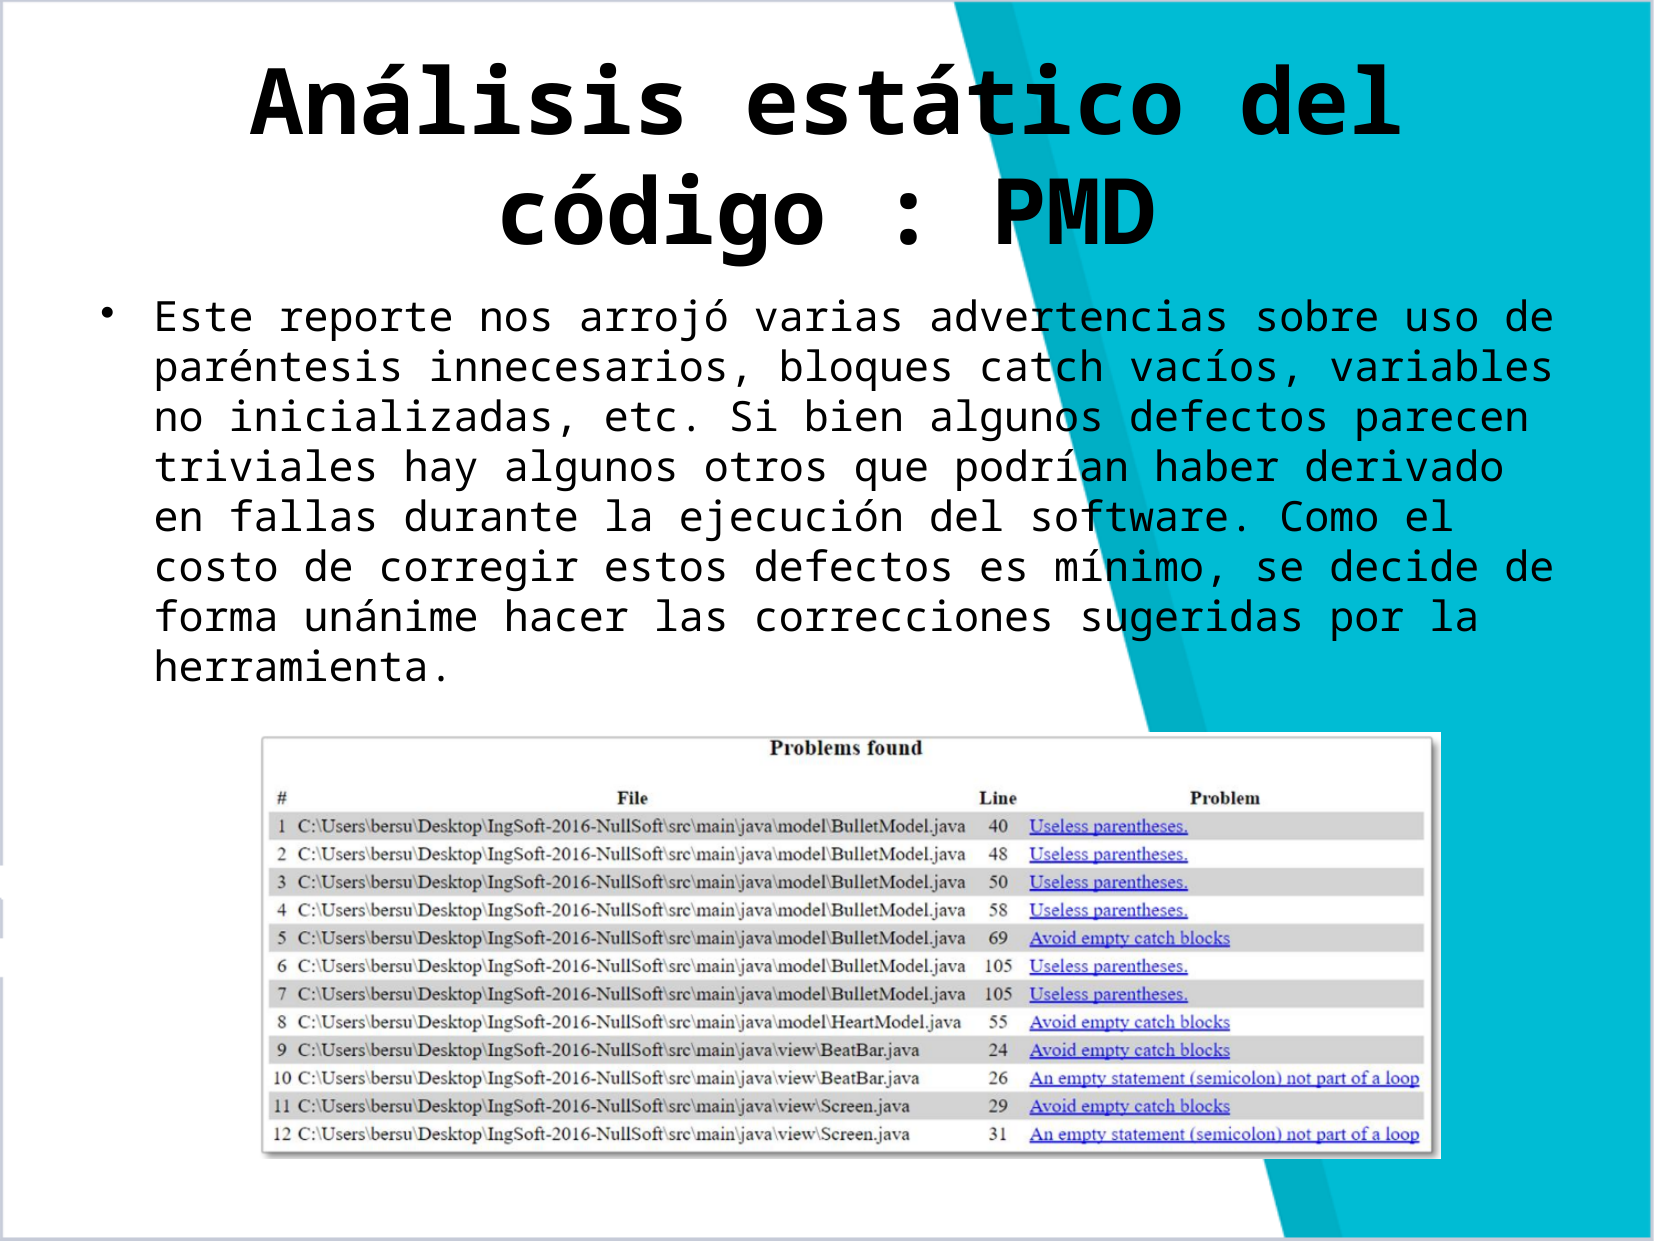

Análisis estático del código : PMD
Este reporte nos arrojó varias advertencias sobre uso de paréntesis innecesarios, bloques catch vacíos, variables no inicializadas, etc. Si bien algunos defectos parecen triviales hay algunos otros que podrían haber derivado en fallas durante la ejecución del software. Como el costo de corregir estos defectos es mínimo, se decide de forma unánime hacer las correcciones sugeridas por la herramienta.